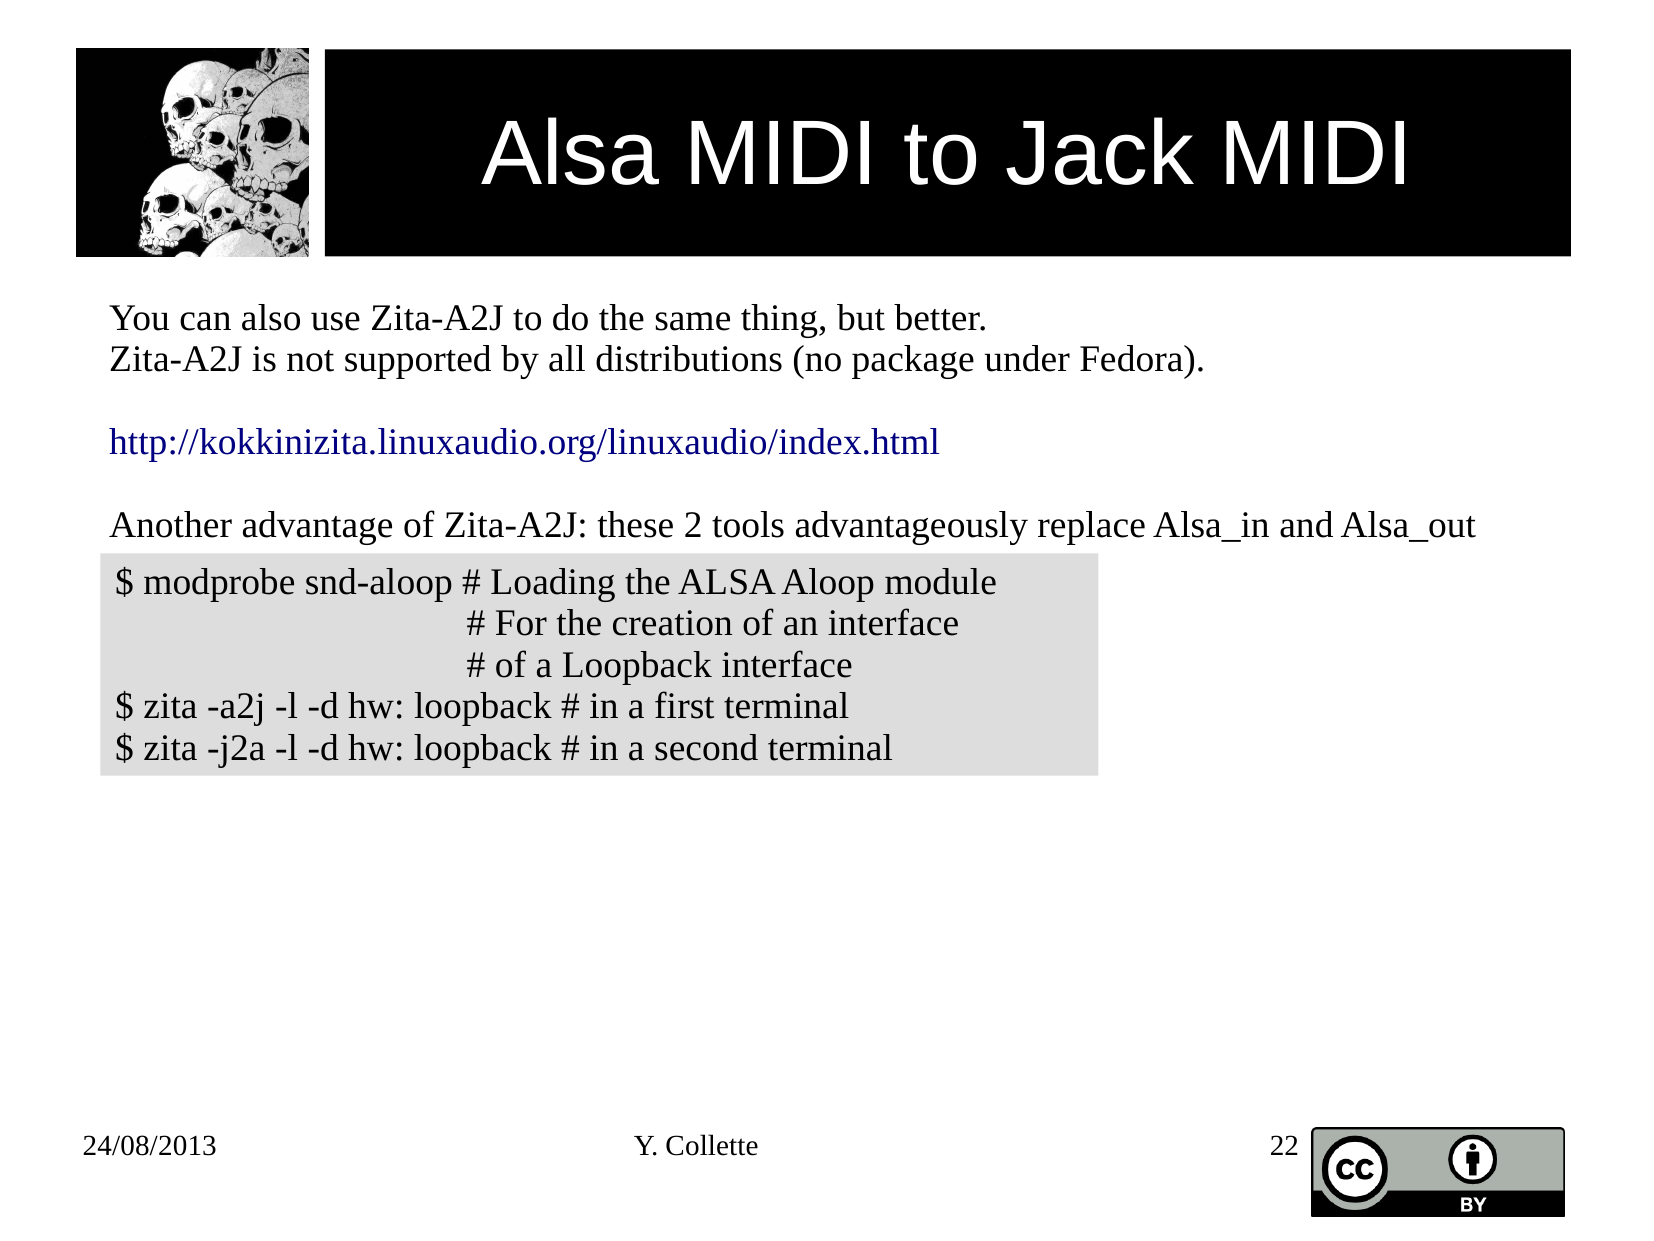

# Alsa MIDI to Jack MIDI
You can also use Zita-A2J to do the same thing, but better.
Zita-A2J is not supported by all distributions (no package under Fedora).
http://kokkinizita.linuxaudio.org/linuxaudio/index.html
Another advantage of Zita-A2J: these 2 tools advantageously replace Alsa_in and Alsa_out
$ modprobe snd-aloop # Loading the ALSA Aloop module
 # For the creation of an interface
 # of a Loopback interface
$ zita -a2j -l -d hw: loopback # in a first terminal
$ zita -j2a -l -d hw: loopback # in a second terminal
Y. Collette
22